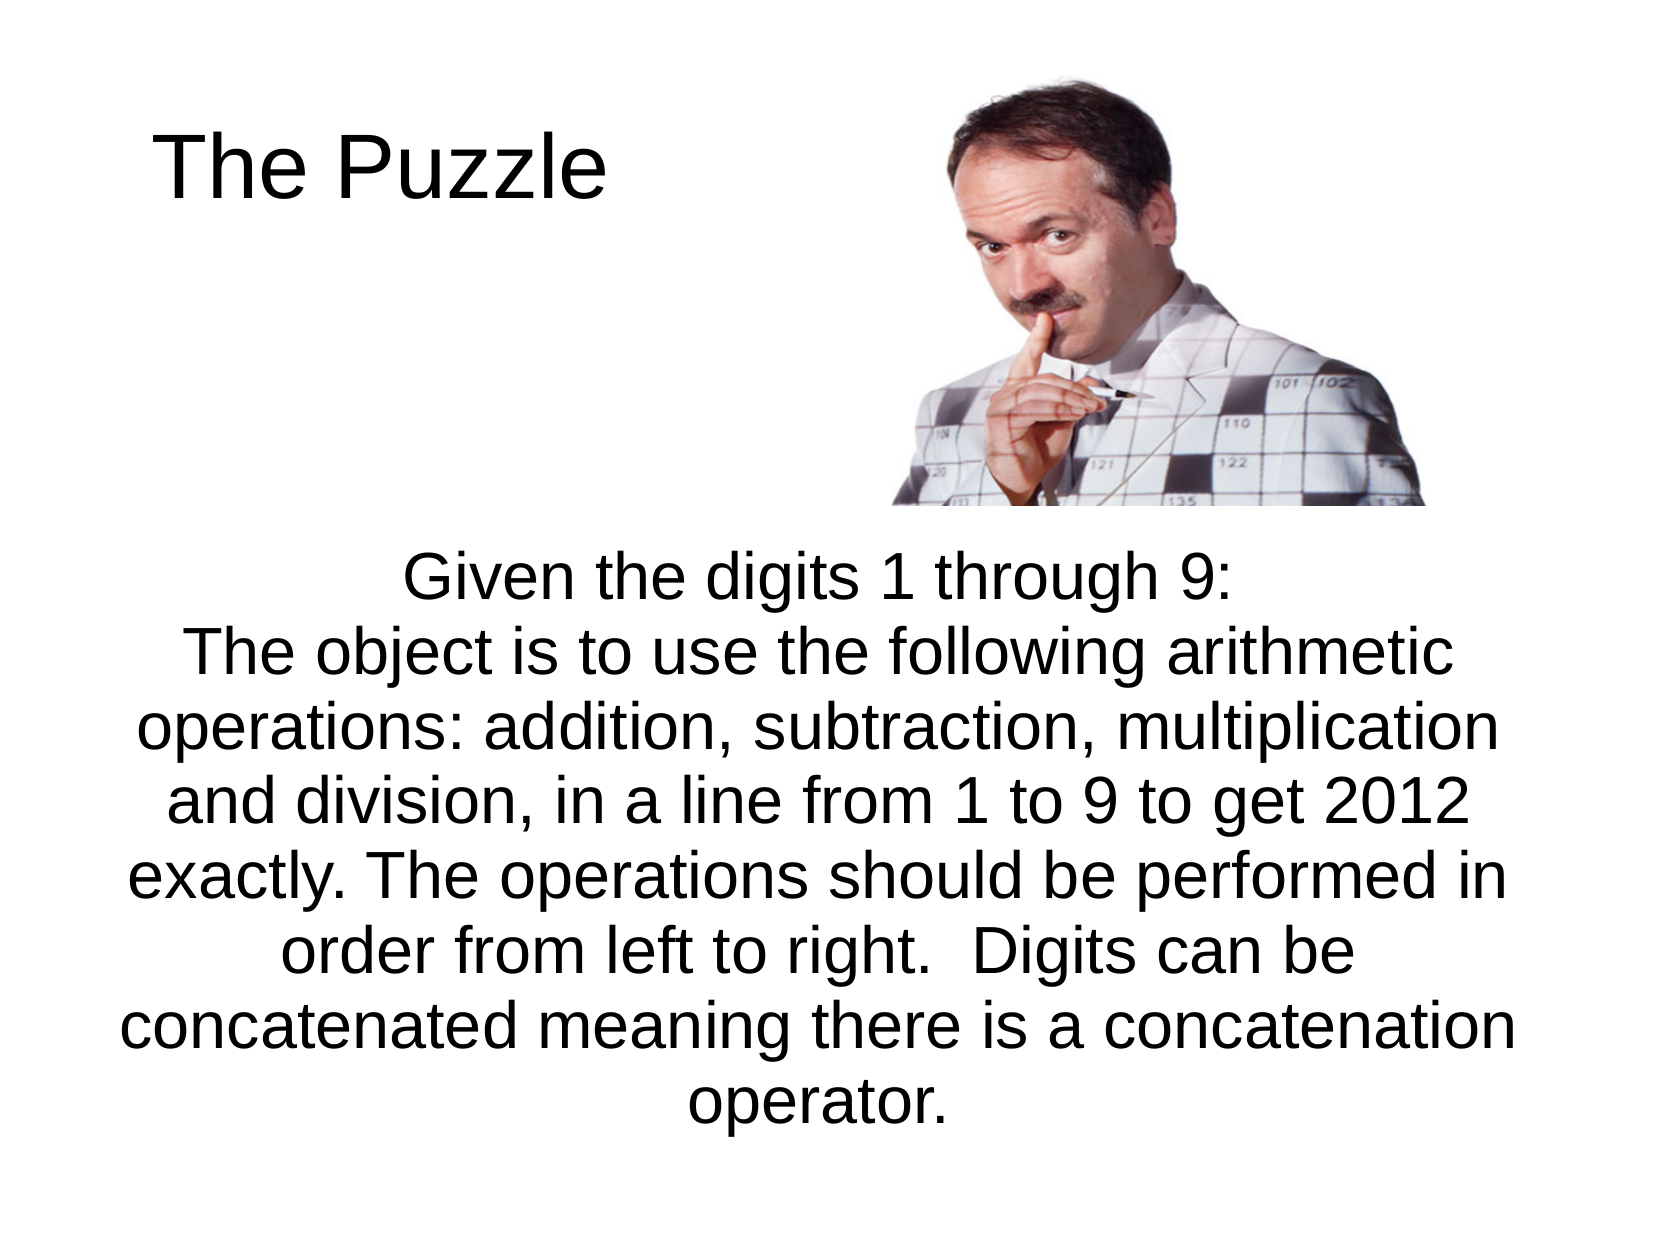

# The Puzzle
Given the digits 1 through 9:
The object is to use the following arithmetic operations: addition, subtraction, multiplication and division, in a line from 1 to 9 to get 2012 exactly. The operations should be performed in order from left to right. Digits can be concatenated meaning there is a concatenation operator.